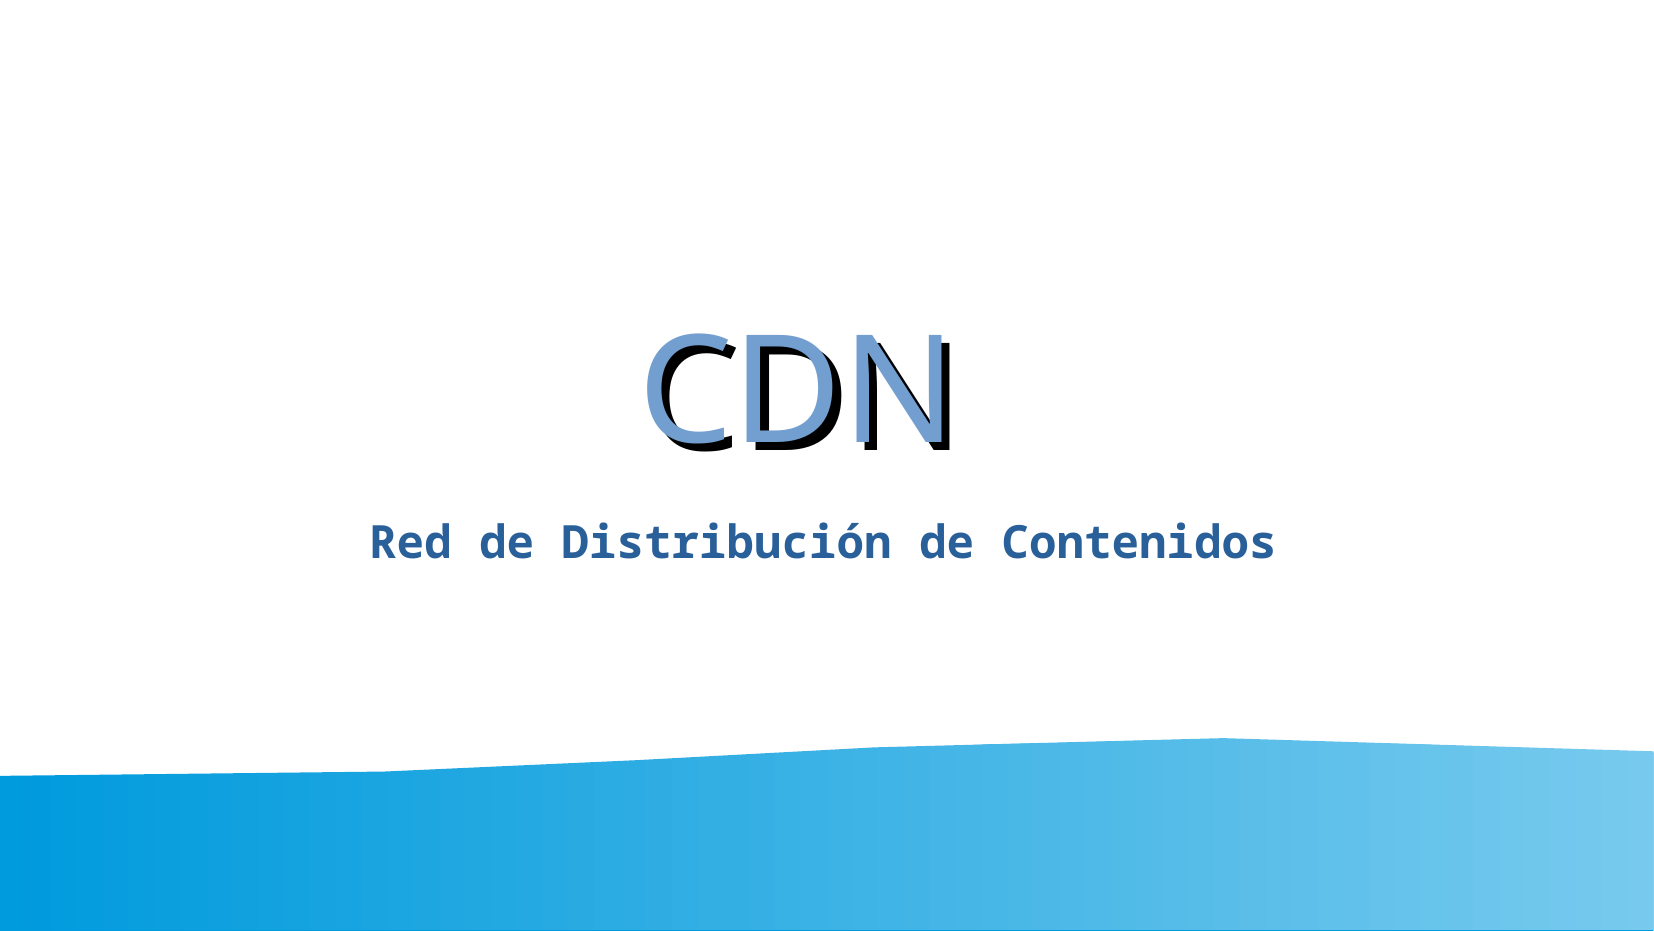

# CDN
Red de Distribución de Contenidos